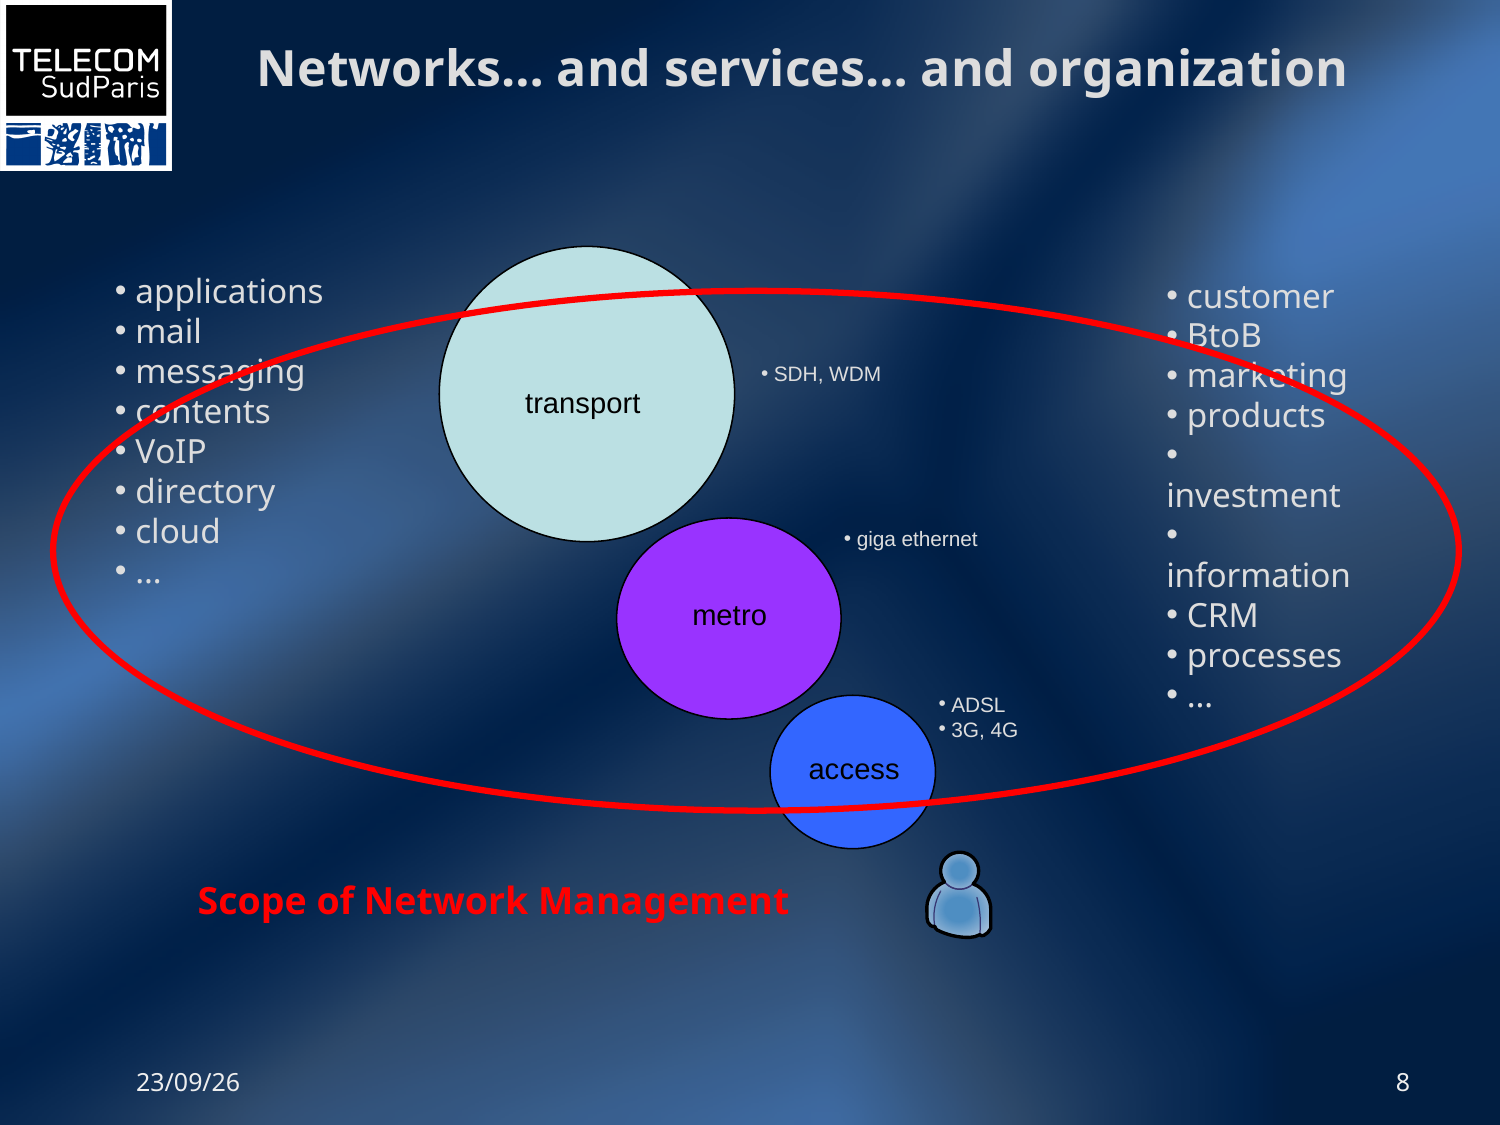

# Networks… and services… and organization
 applications
 mail
 messaging
 contents
 VoIP
 directory
 cloud
 …
 customer
 BtoB
 marketing
 products
 investment
 information
 CRM
 processes
 …
 SDH, WDM
transport
 giga ethernet
metro
 ADSL
 3G, 4G
access
Scope of Network Management
8